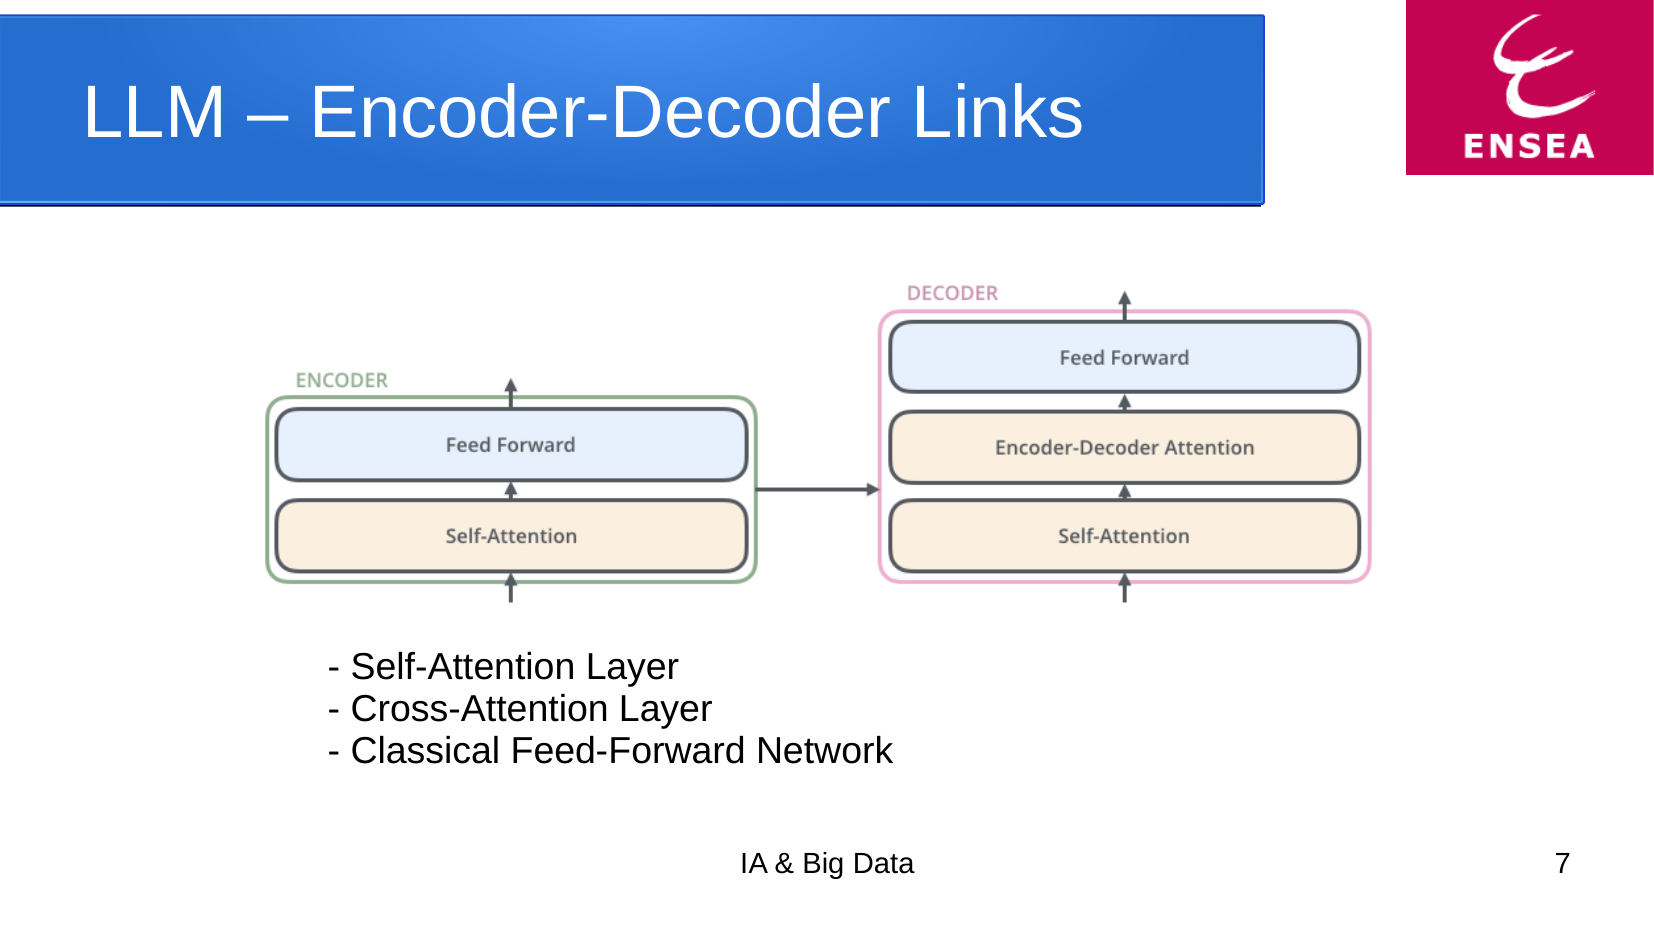

# LLM – Encoder-Decoder Links
- Self-Attention Layer
- Cross-Attention Layer
- Classical Feed-Forward Network
IA & Big Data
7